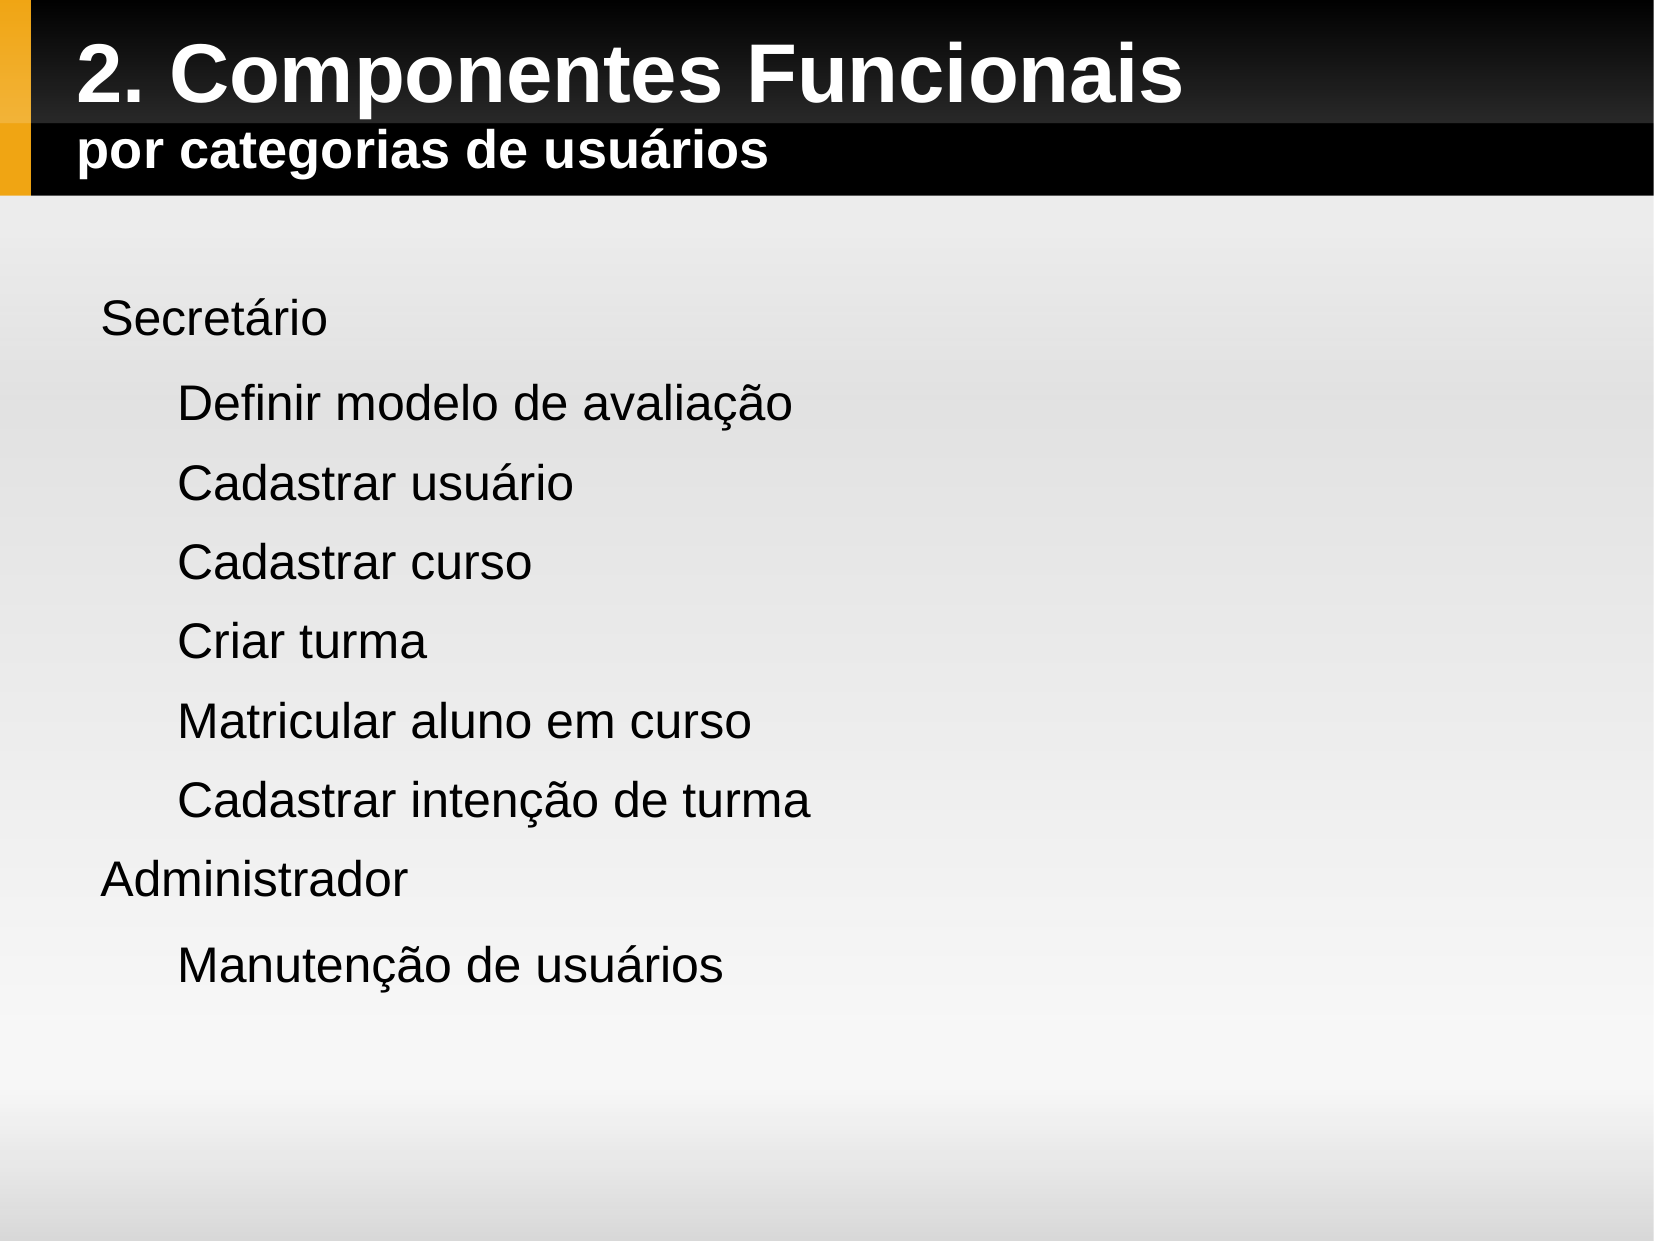

# 2. Componentes Funcionais por categorias de usuários
Secretário
Definir modelo de avaliação
Cadastrar usuário
Cadastrar curso
Criar turma
Matricular aluno em curso
Cadastrar intenção de turma
Administrador
Manutenção de usuários